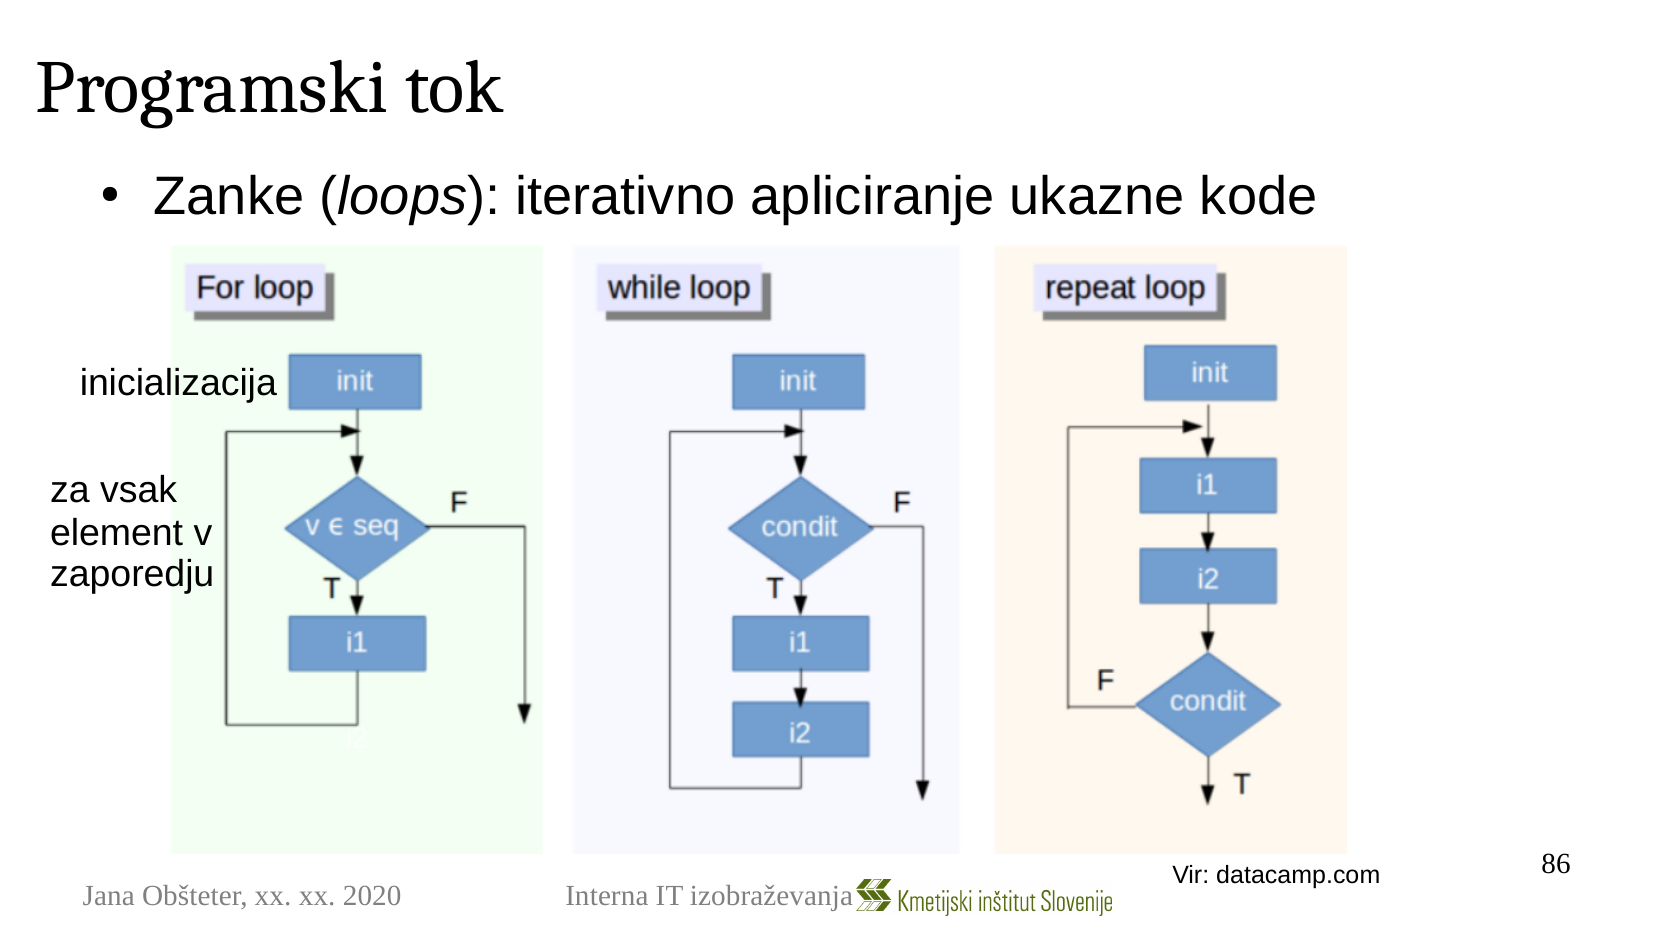

# Programski tok
Zanke (loops): iterativno apliciranje ukazne kode
inicializacija
za vsak element v zaporedju
86
Vir: datacamp.com